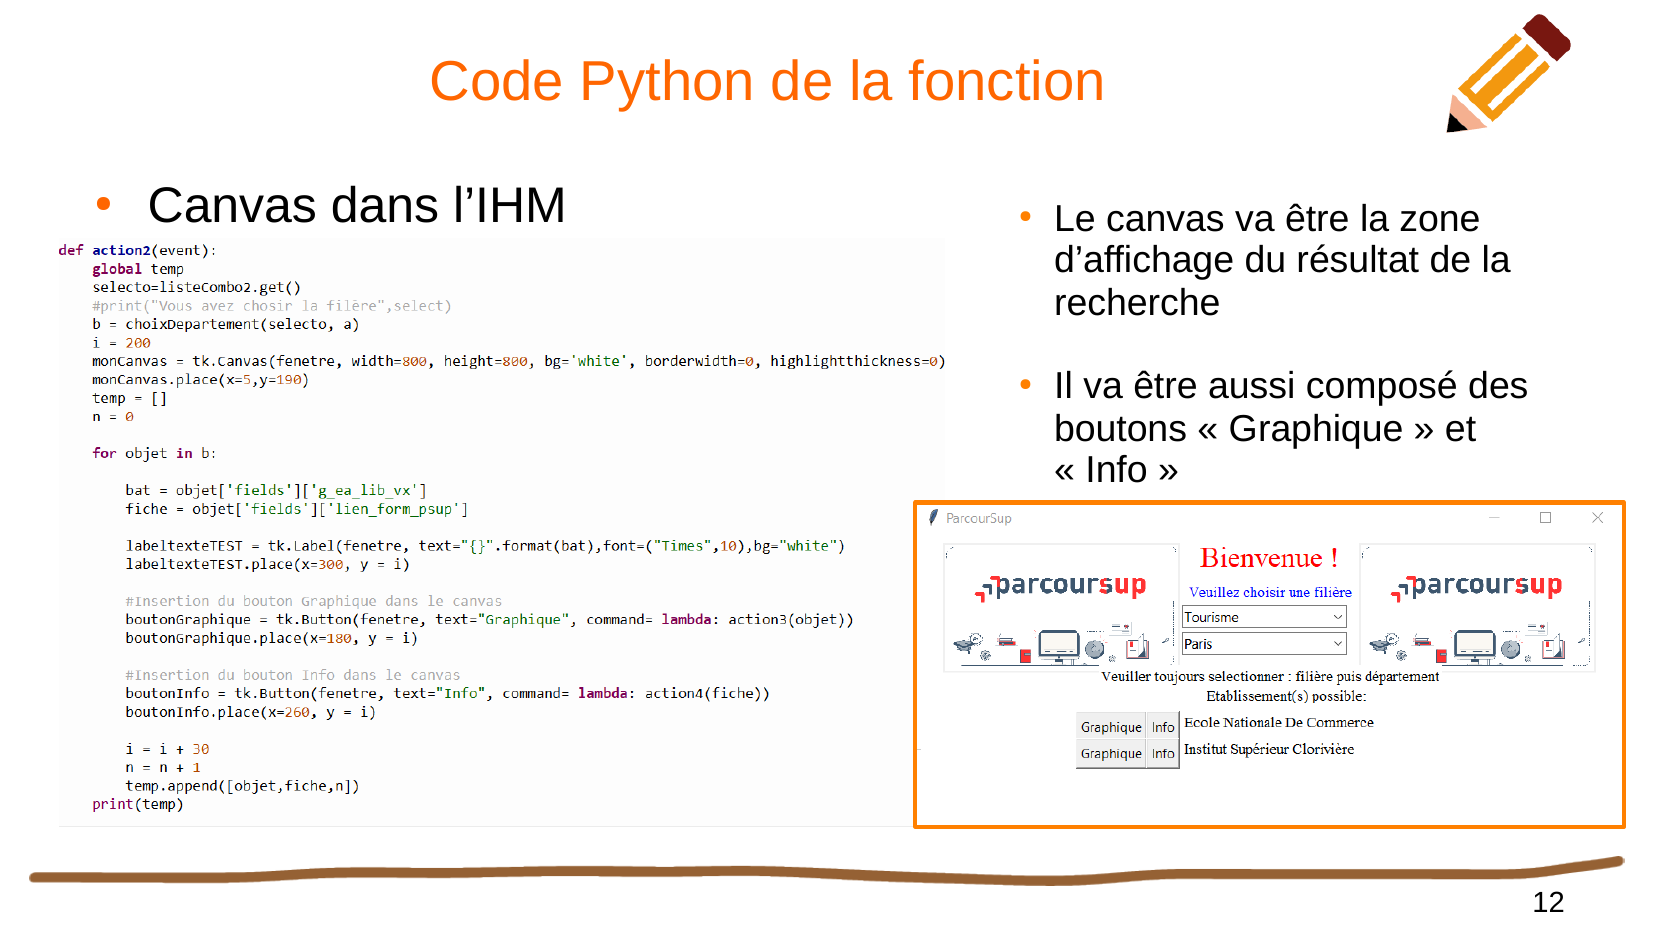

# Code Python de la fonction
Le canvas va être la zone d’affichage du résultat de la recherche
Il va être aussi composé des boutons « Graphique » et « Info »
Canvas dans l’IHM
12